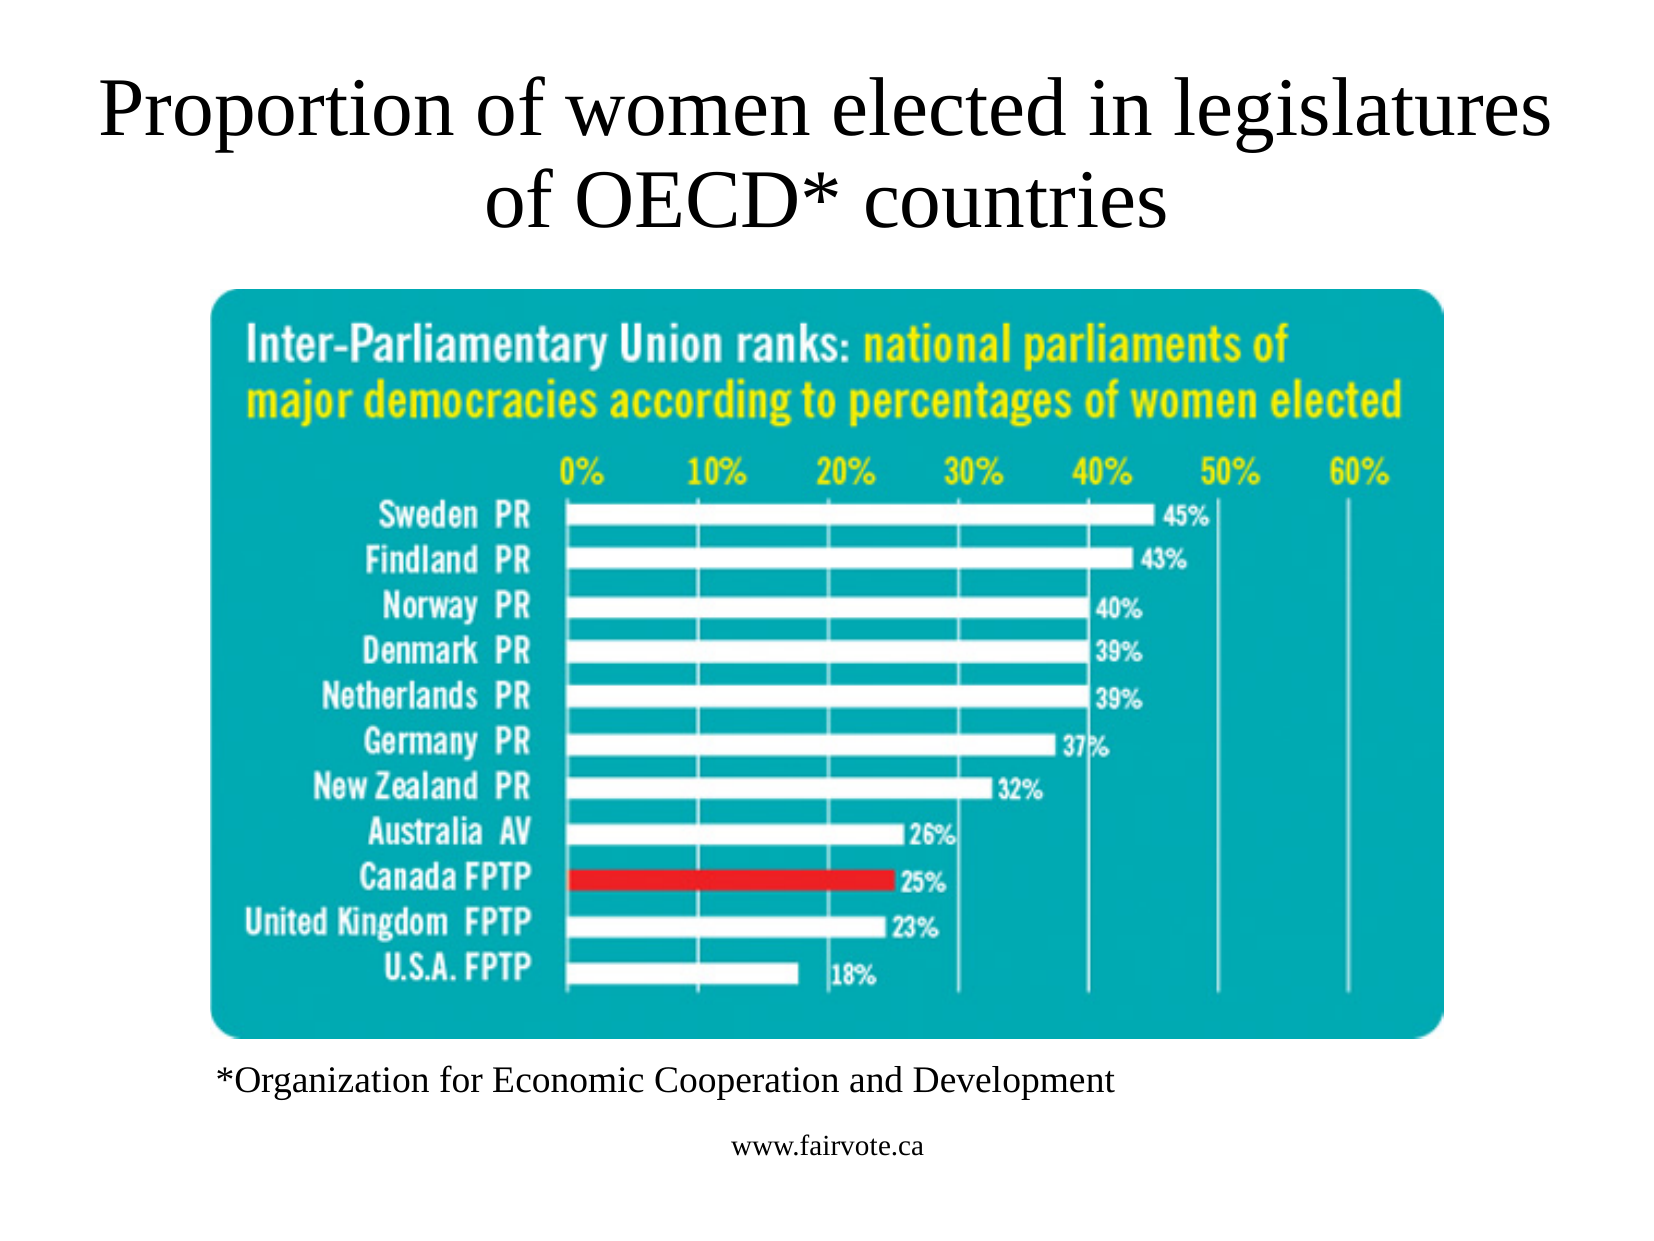

# Proportion of women elected in legislatures of OECD* countries
*Organization for Economic Cooperation and Development
www.fairvote.ca